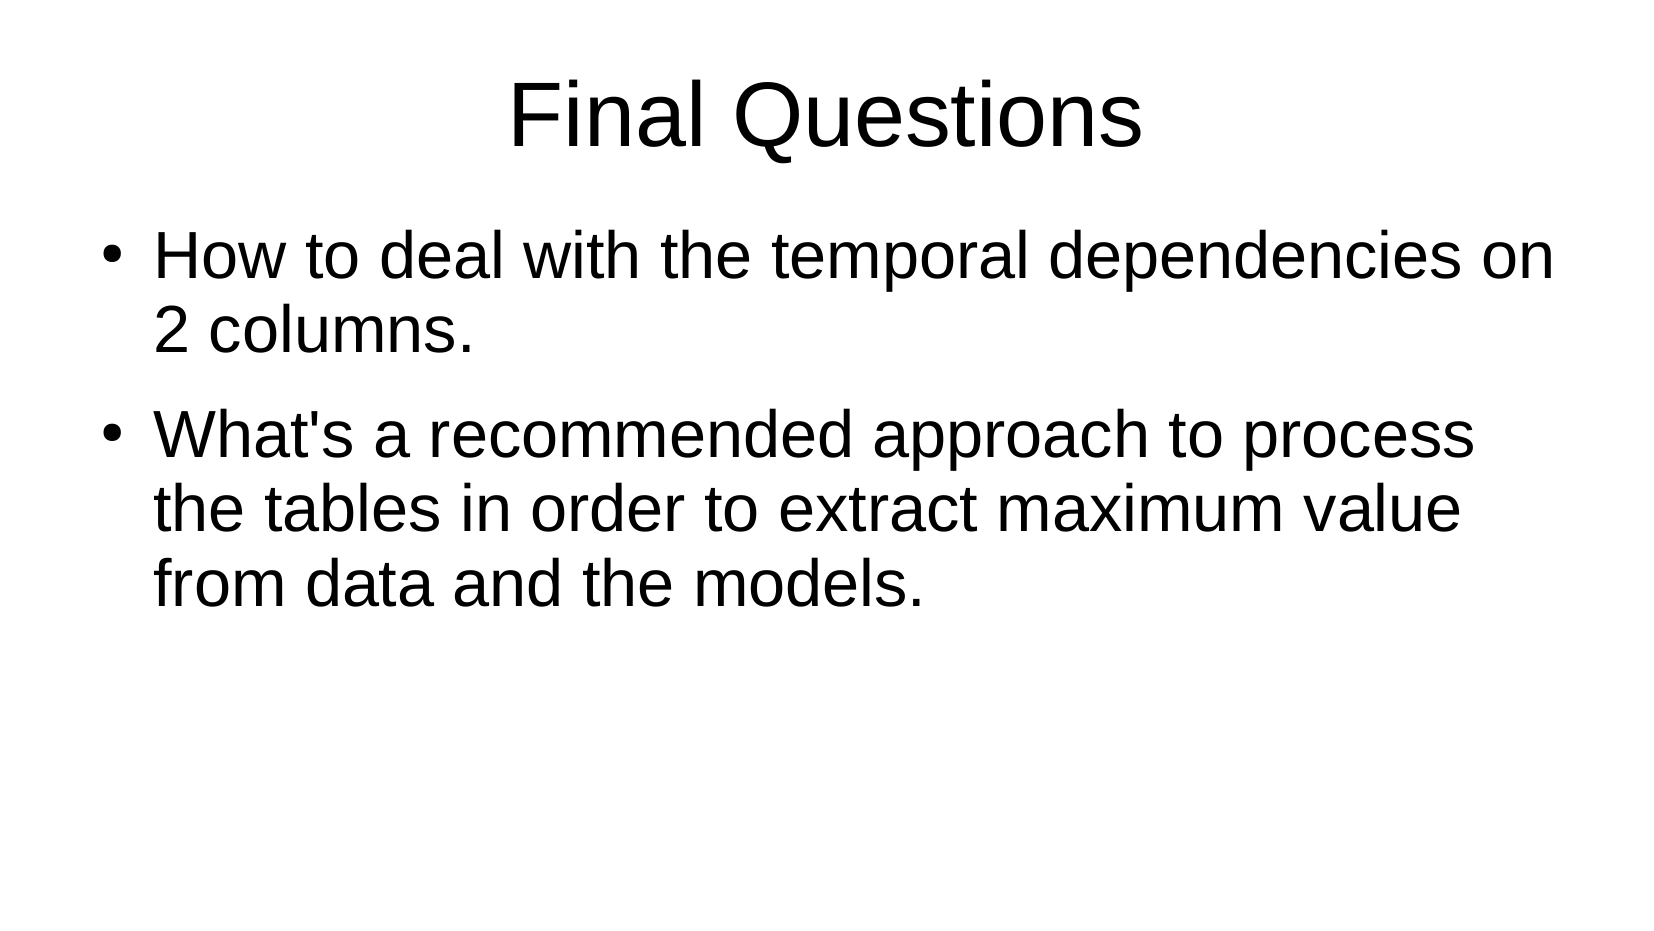

# Final Questions
How to deal with the temporal dependencies on 2 columns.
What's a recommended approach to process the tables in order to extract maximum value from data and the models.